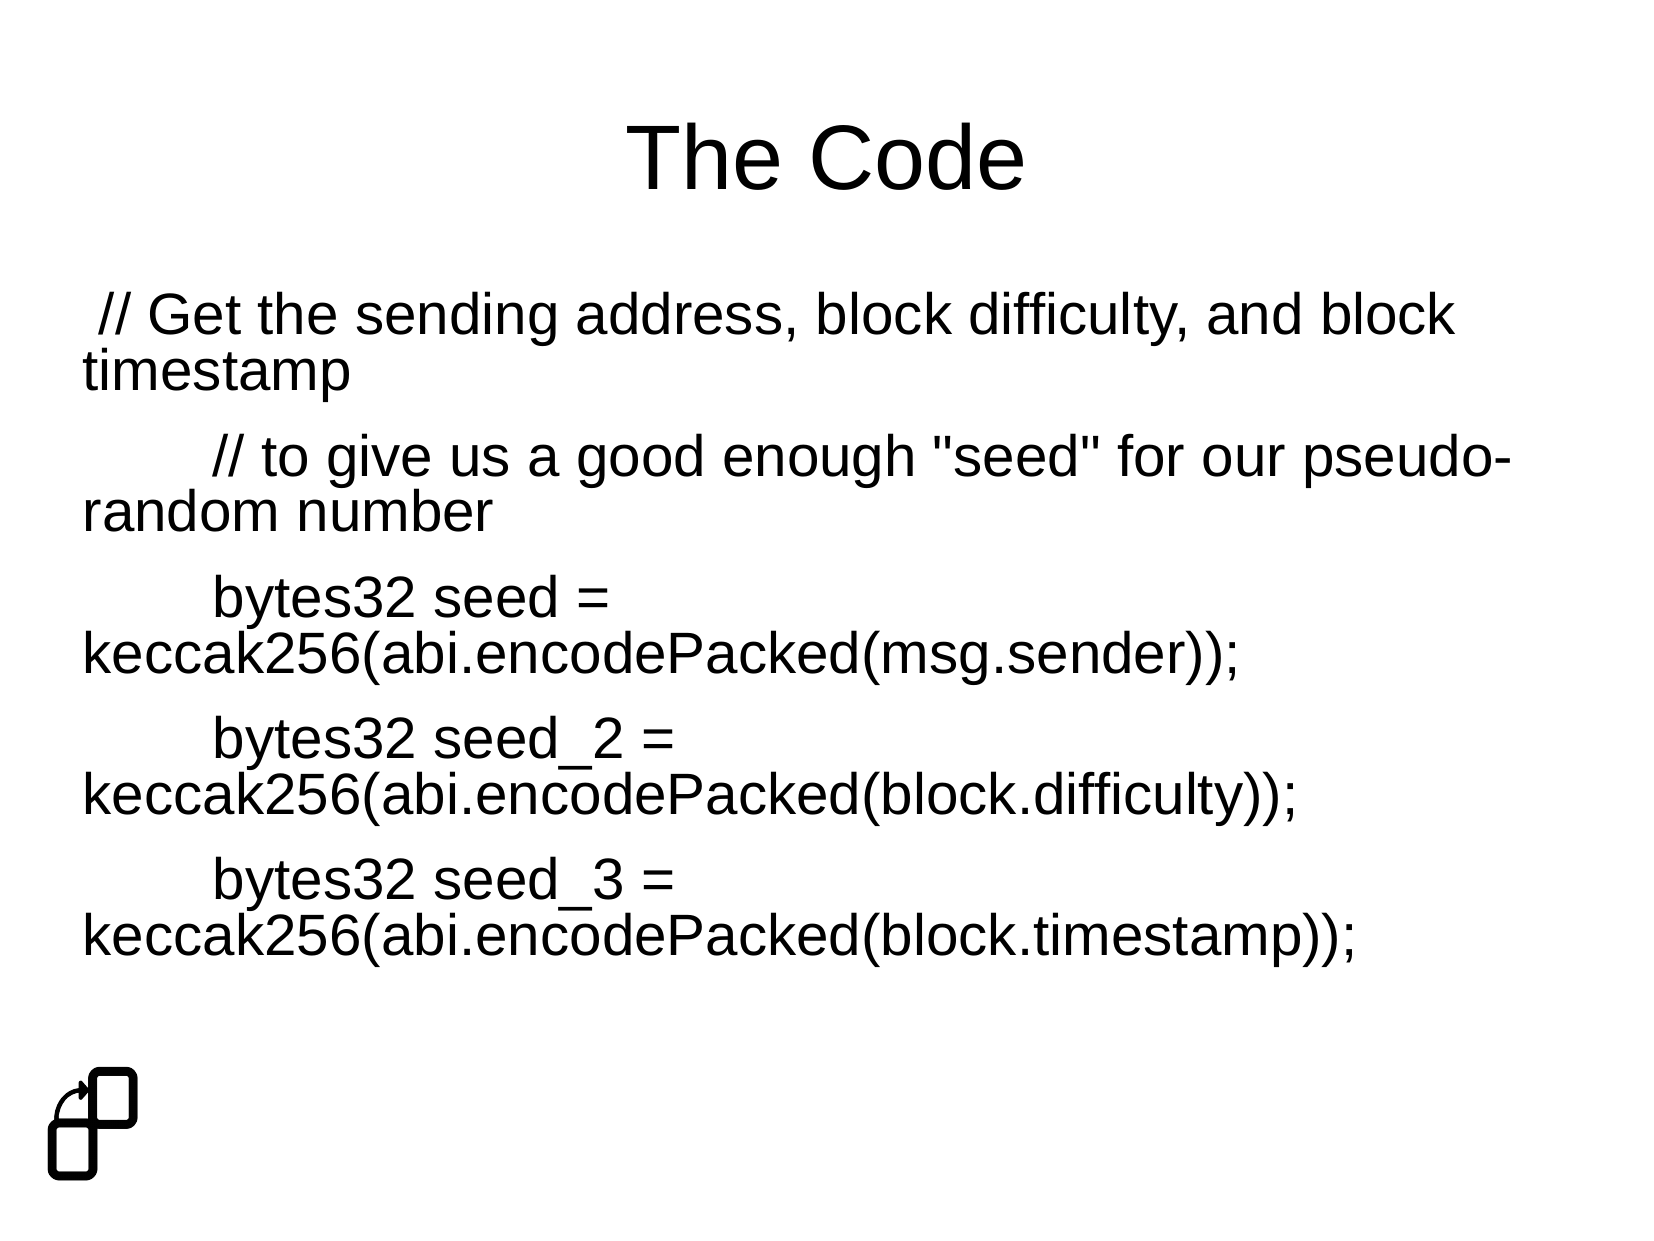

The Code
# // Get the sending address, block difficulty, and block timestamp
 // to give us a good enough "seed" for our pseudo-random number
 bytes32 seed = keccak256(abi.encodePacked(msg.sender));
 bytes32 seed_2 = keccak256(abi.encodePacked(block.difficulty));
 bytes32 seed_3 = keccak256(abi.encodePacked(block.timestamp));